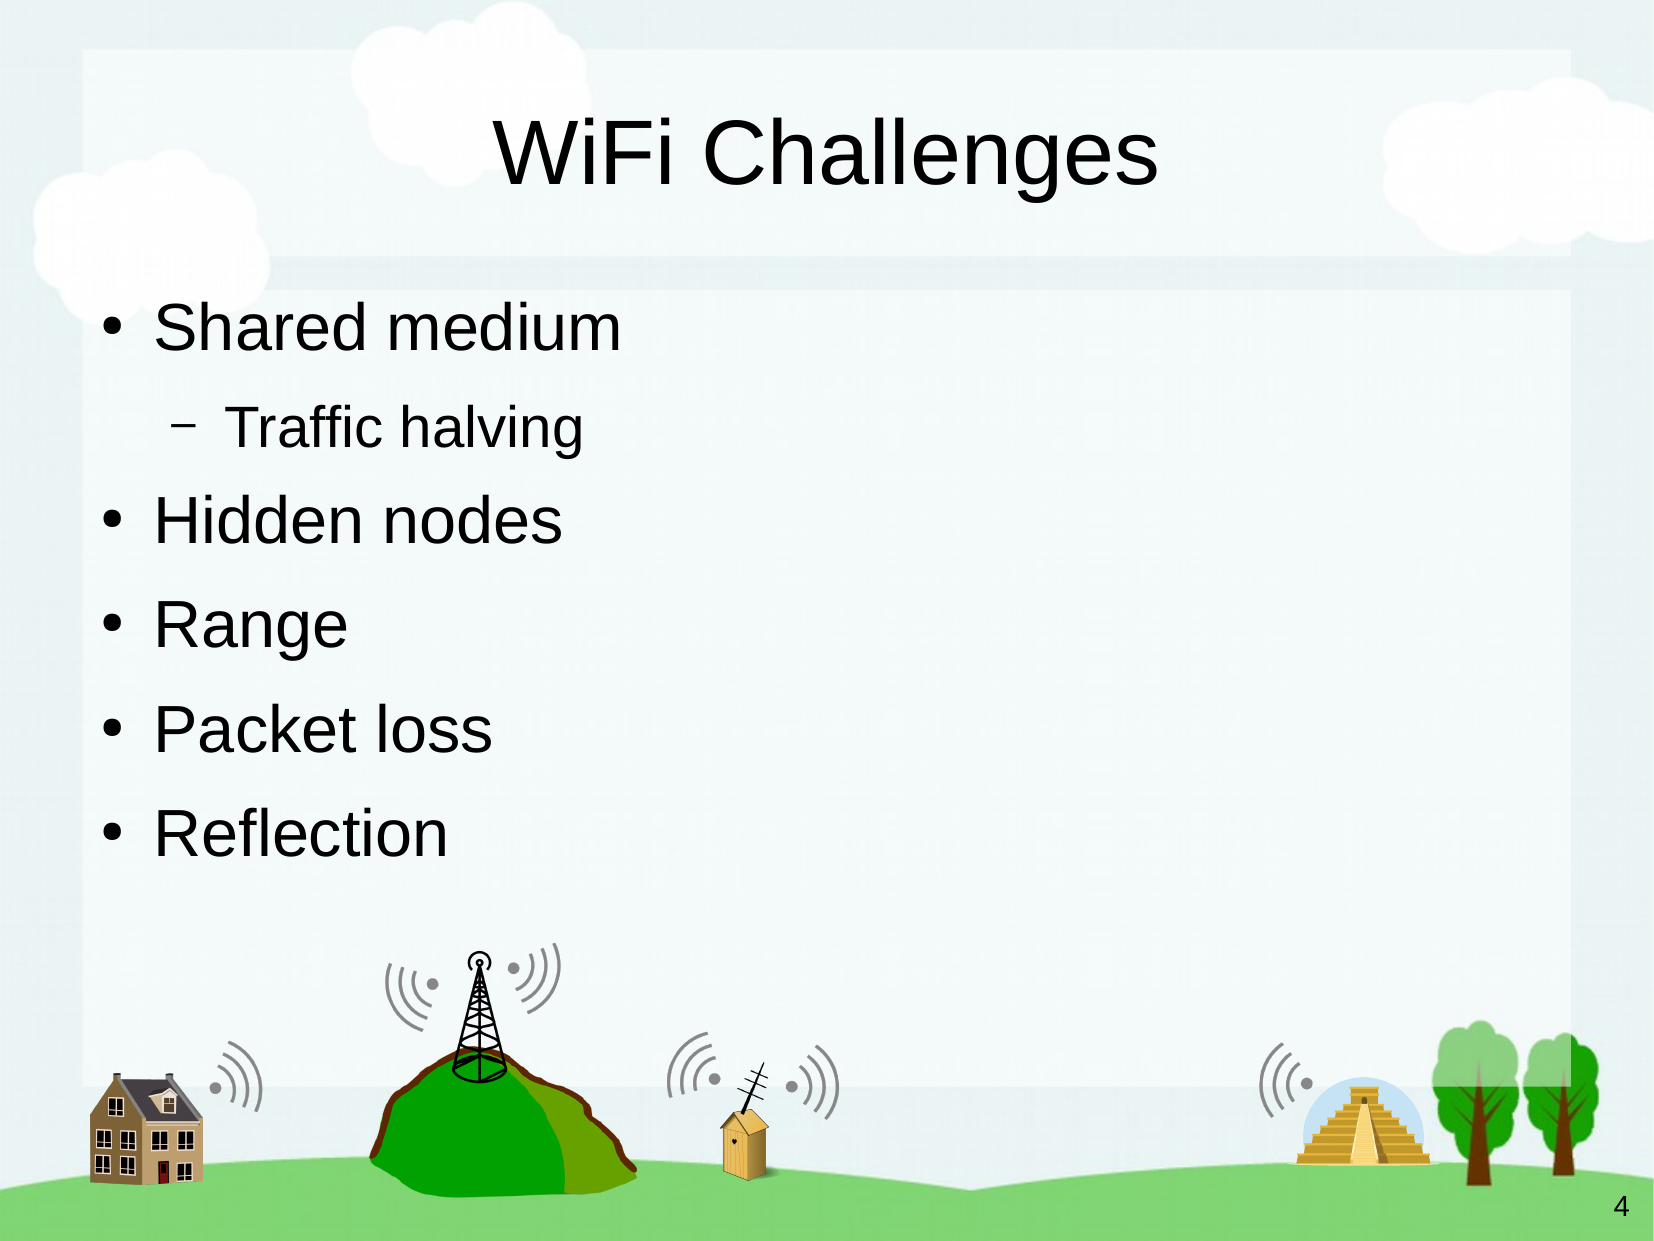

# WiFi Challenges
Shared medium
Traffic halving
Hidden nodes
Range
Packet loss
Reflection
4